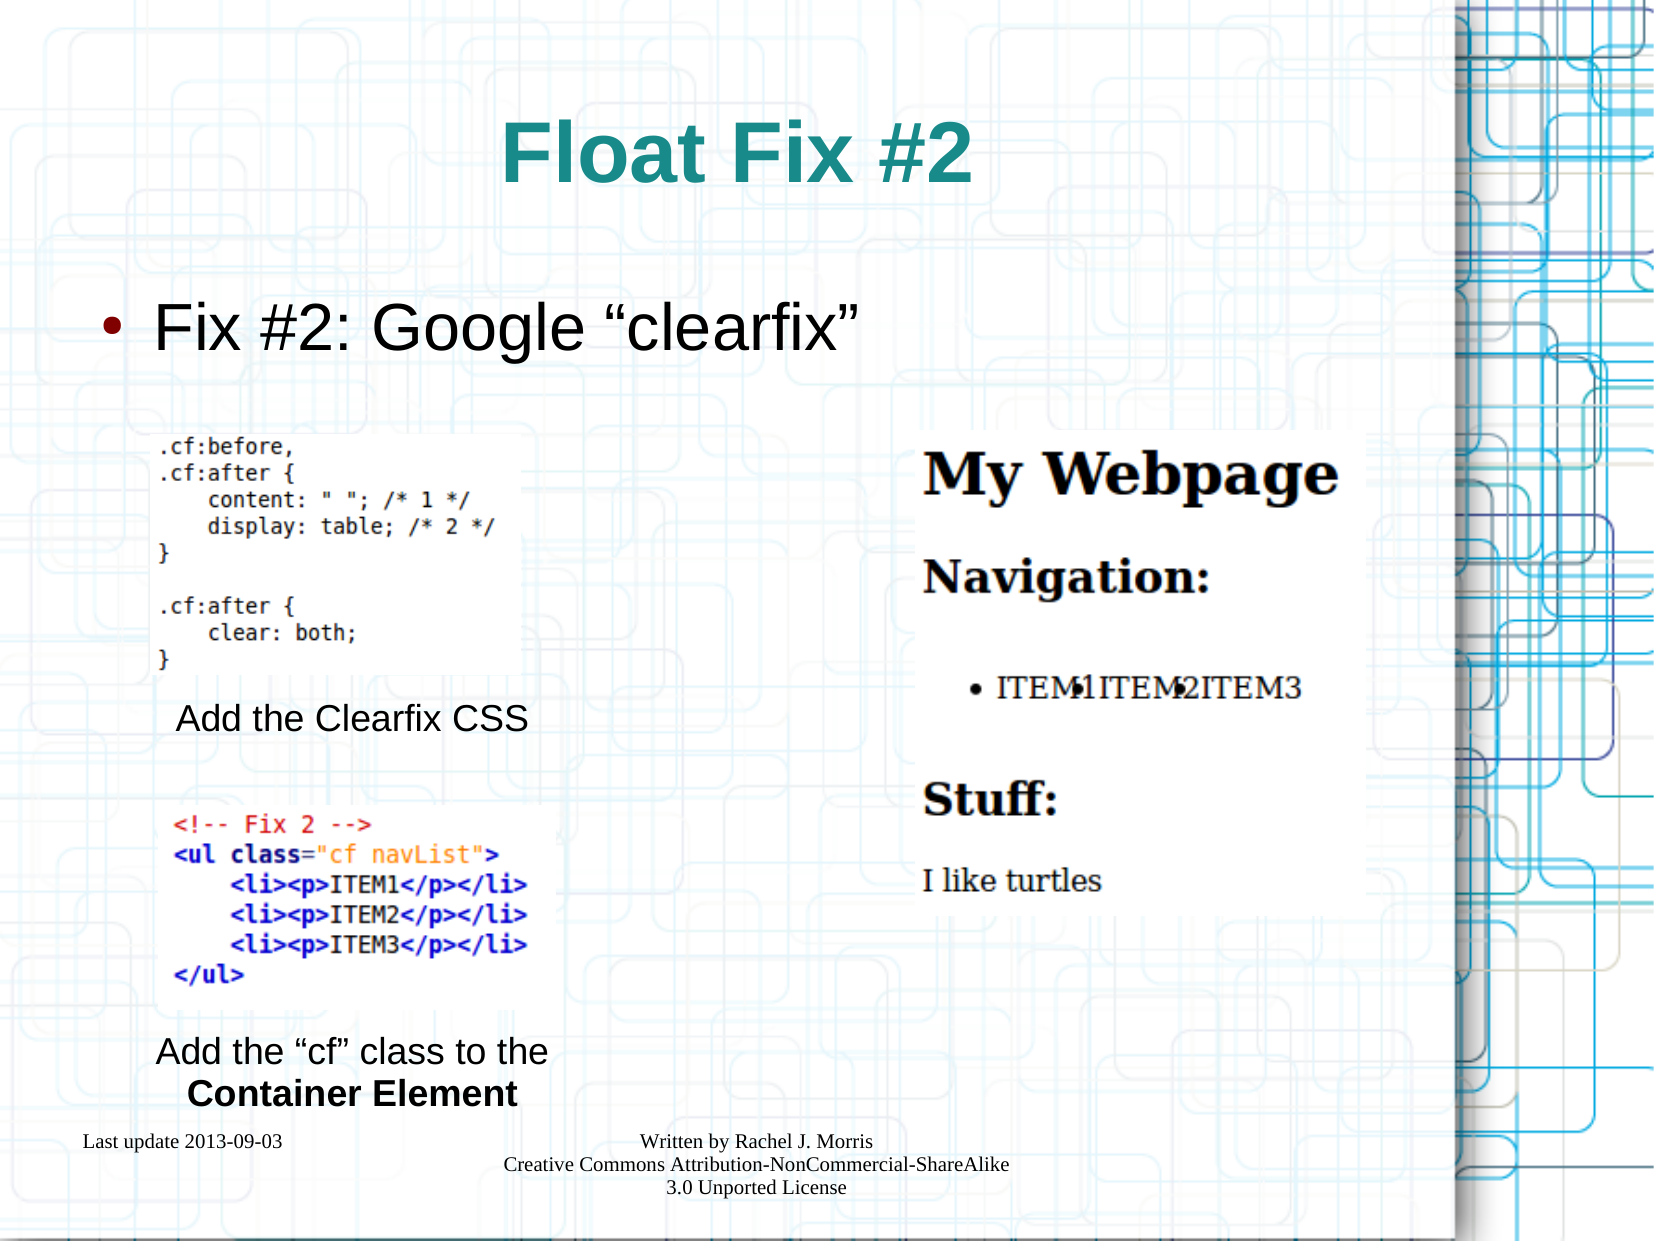

# Float Fix #2
Fix #2: Google “clearfix”
Add the Clearfix CSS
Add the “cf” class to the Container Element